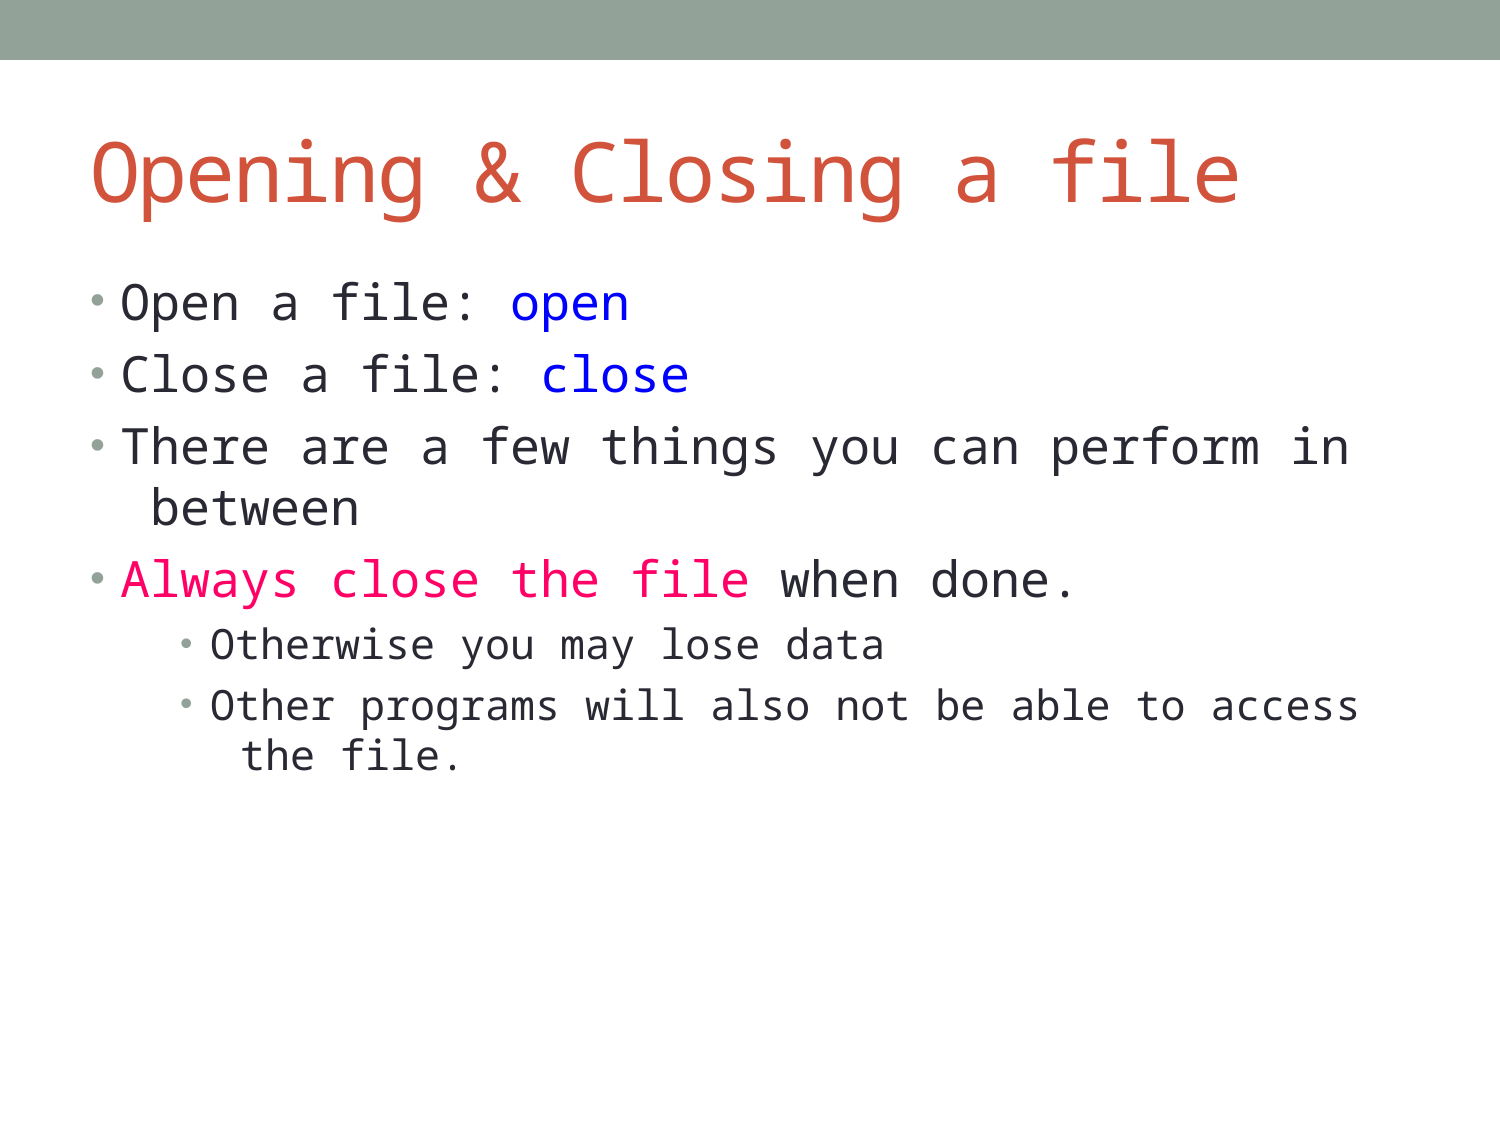

# Opening & Closing a file
Open a file: open
Close a file: close
There are a few things you can perform in between
Always close the file when done.
Otherwise you may lose data
Other programs will also not be able to access the file.